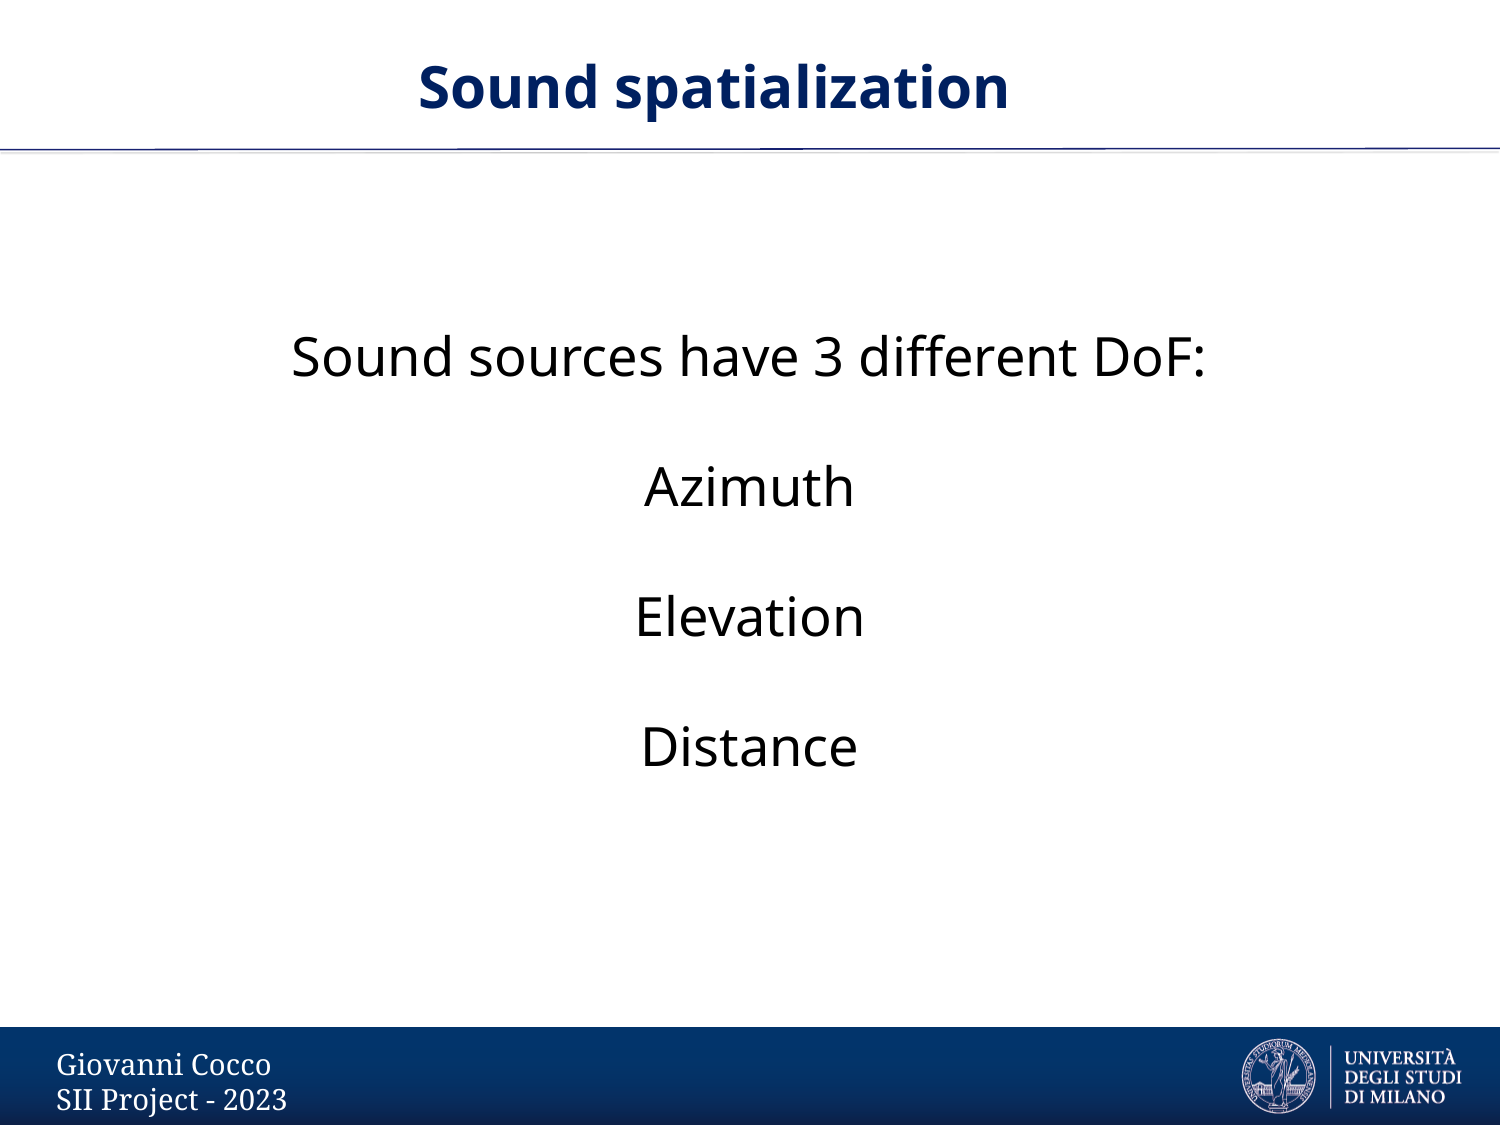

Sound spatialization
Sound sources have 3 different DoF:
Azimuth
Elevation
Distance